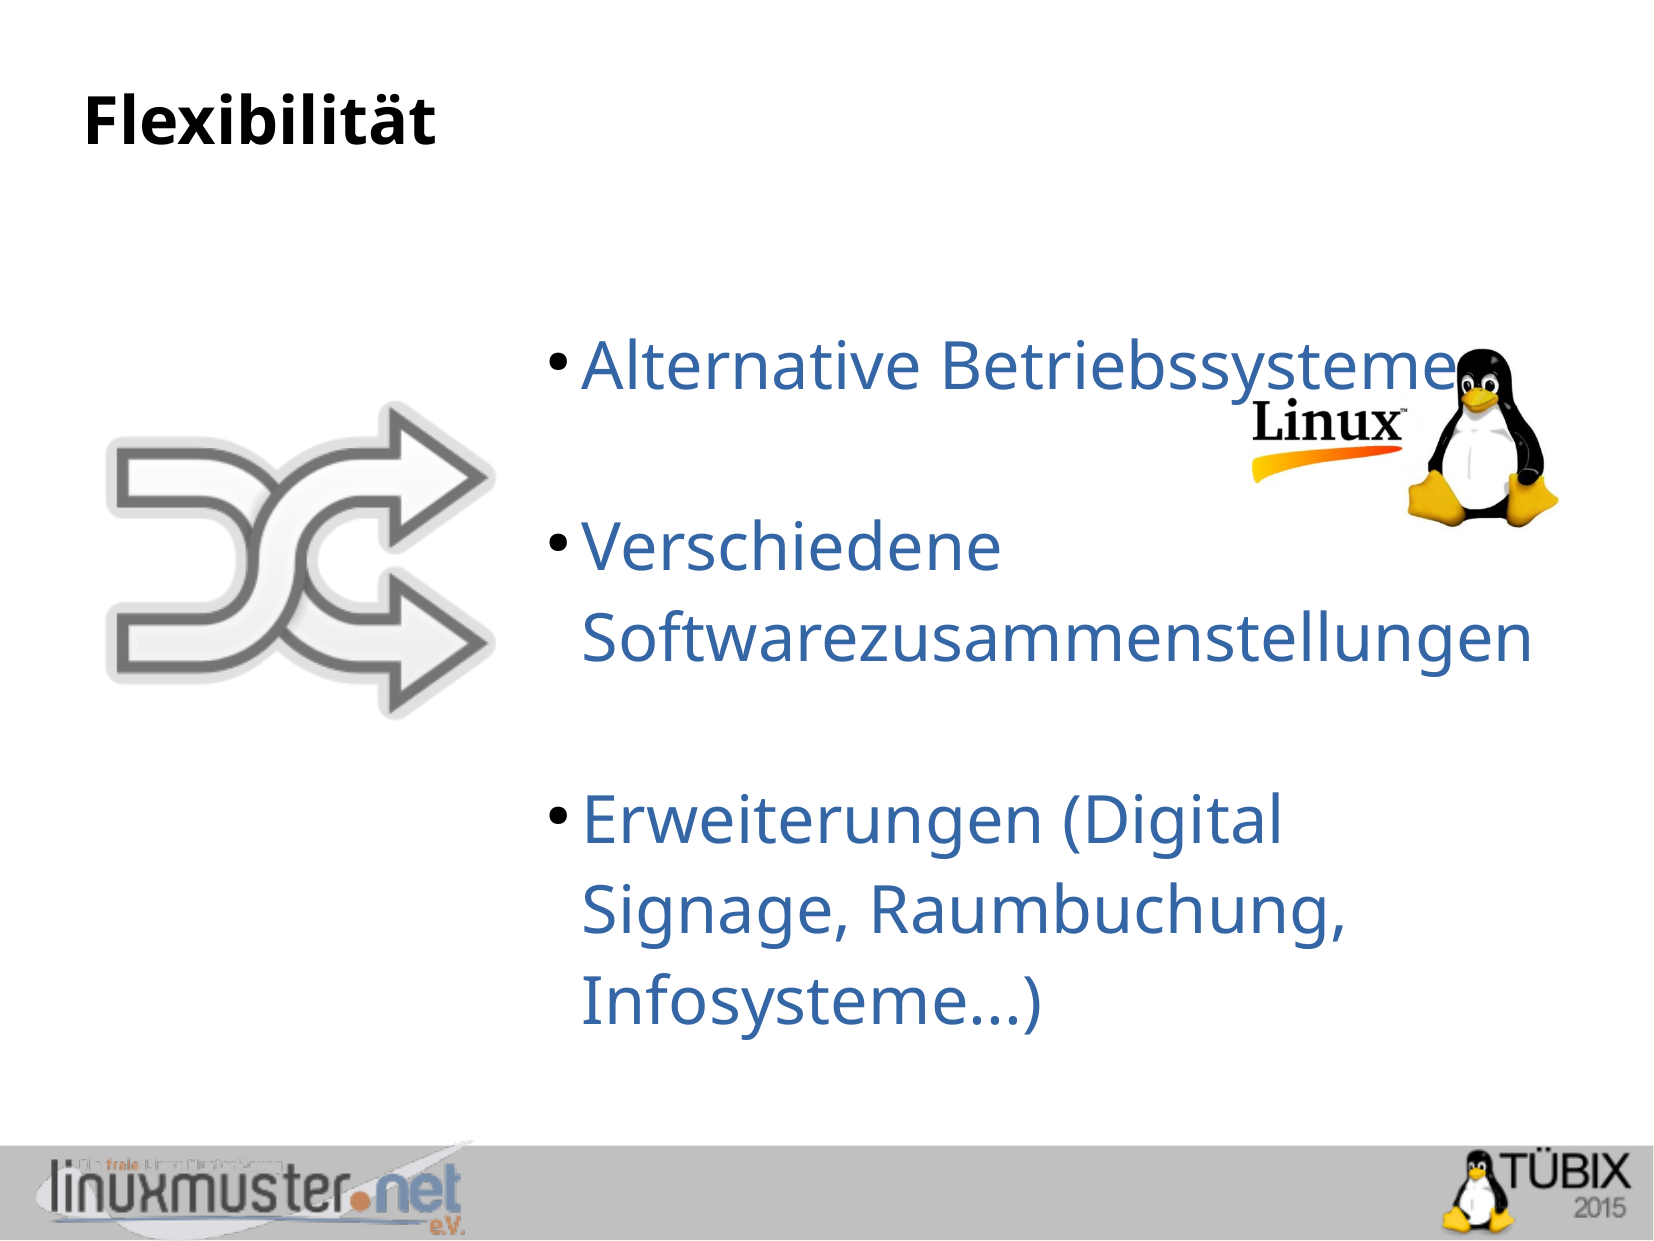

# Flexibilität
Alternative Betriebssysteme
Verschiedene Softwarezusammenstellungen
Erweiterungen (Digital Signage, Raumbuchung, Infosysteme...)